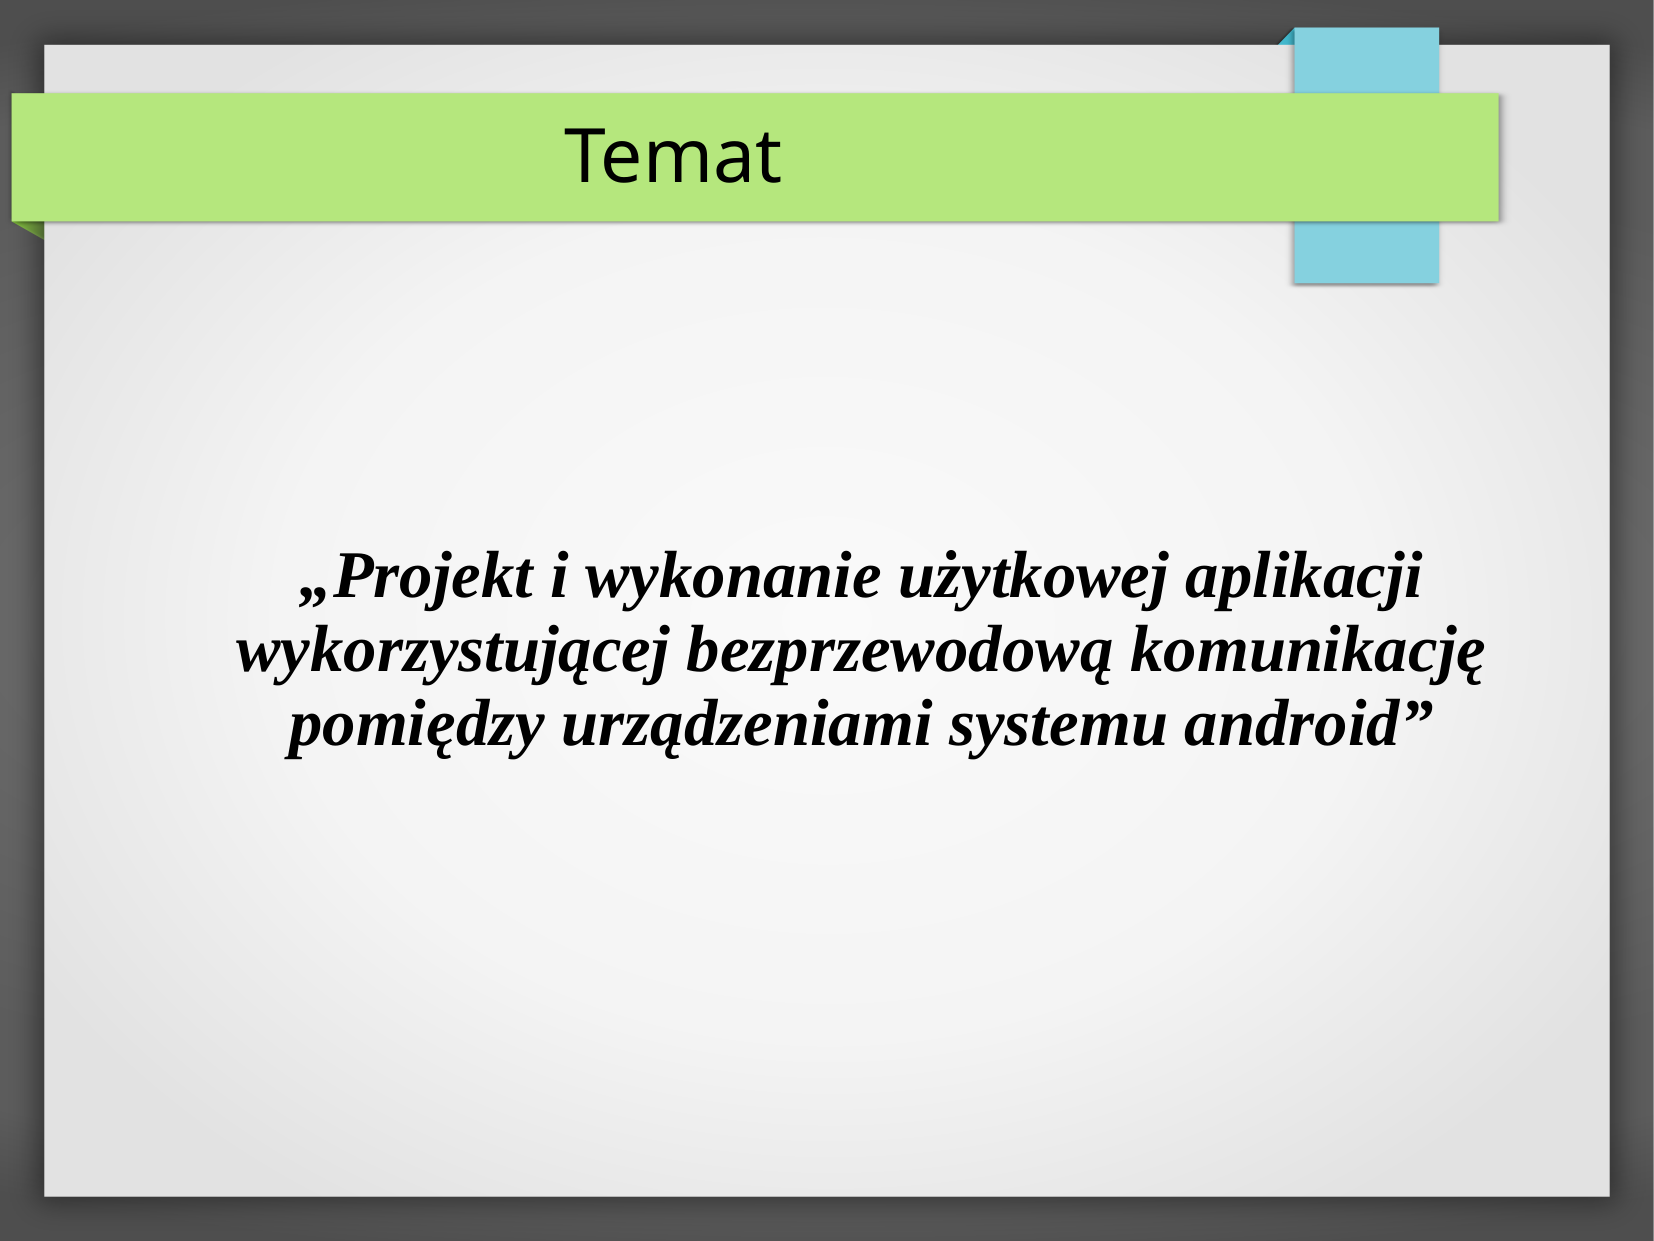

# Temat
„Projekt i wykonanie użytkowej aplikacji wykorzystującej bezprzewodową komunikację pomiędzy urządzeniami systemu android”